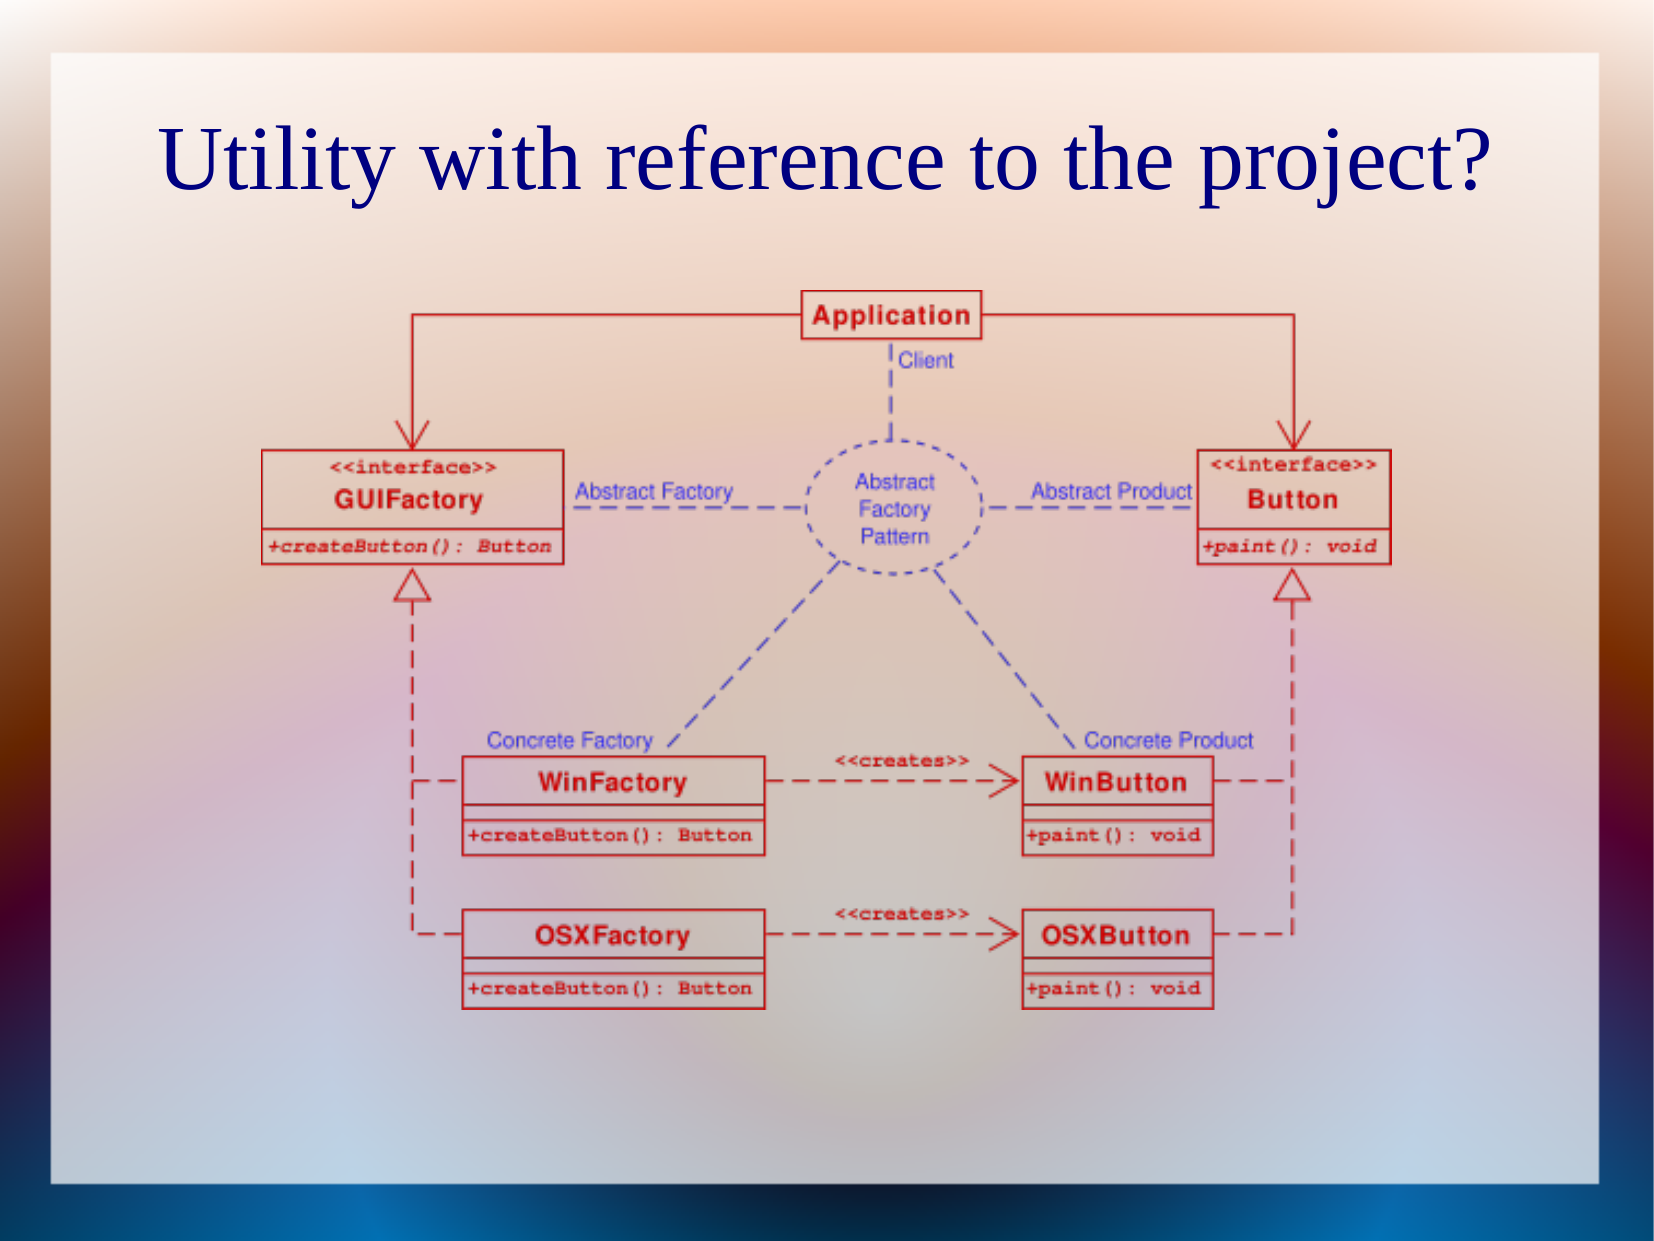

# Utility with reference to the project?